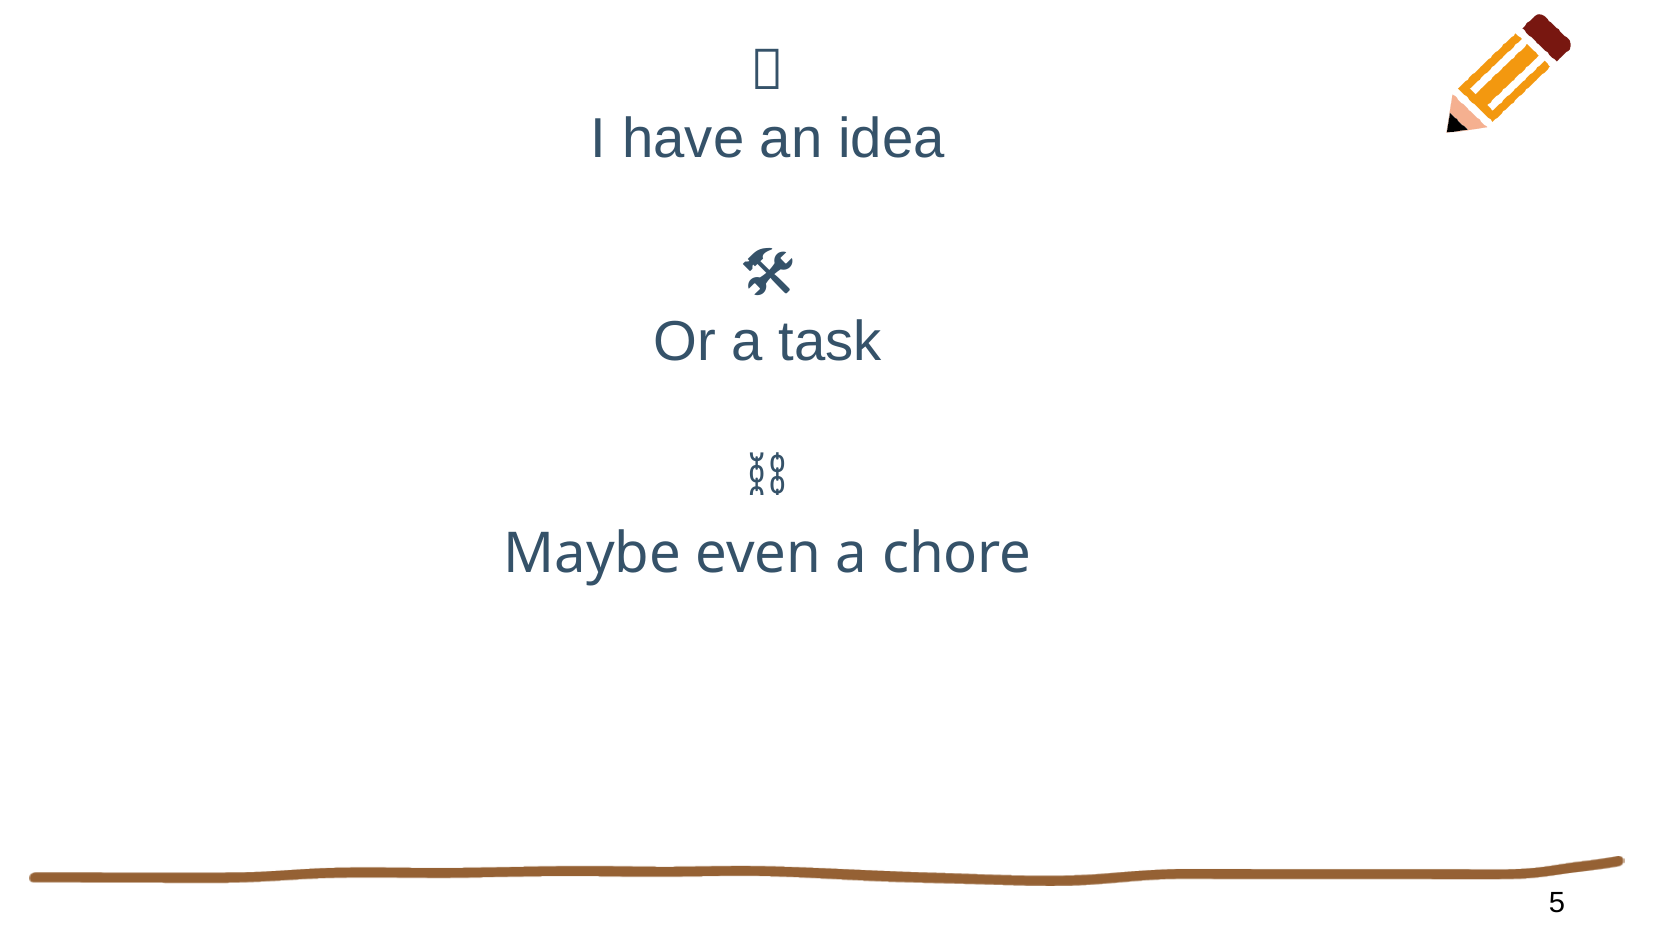

# 💡 I have an idea 🛠 Or a task ⛓ Maybe even a chore
5